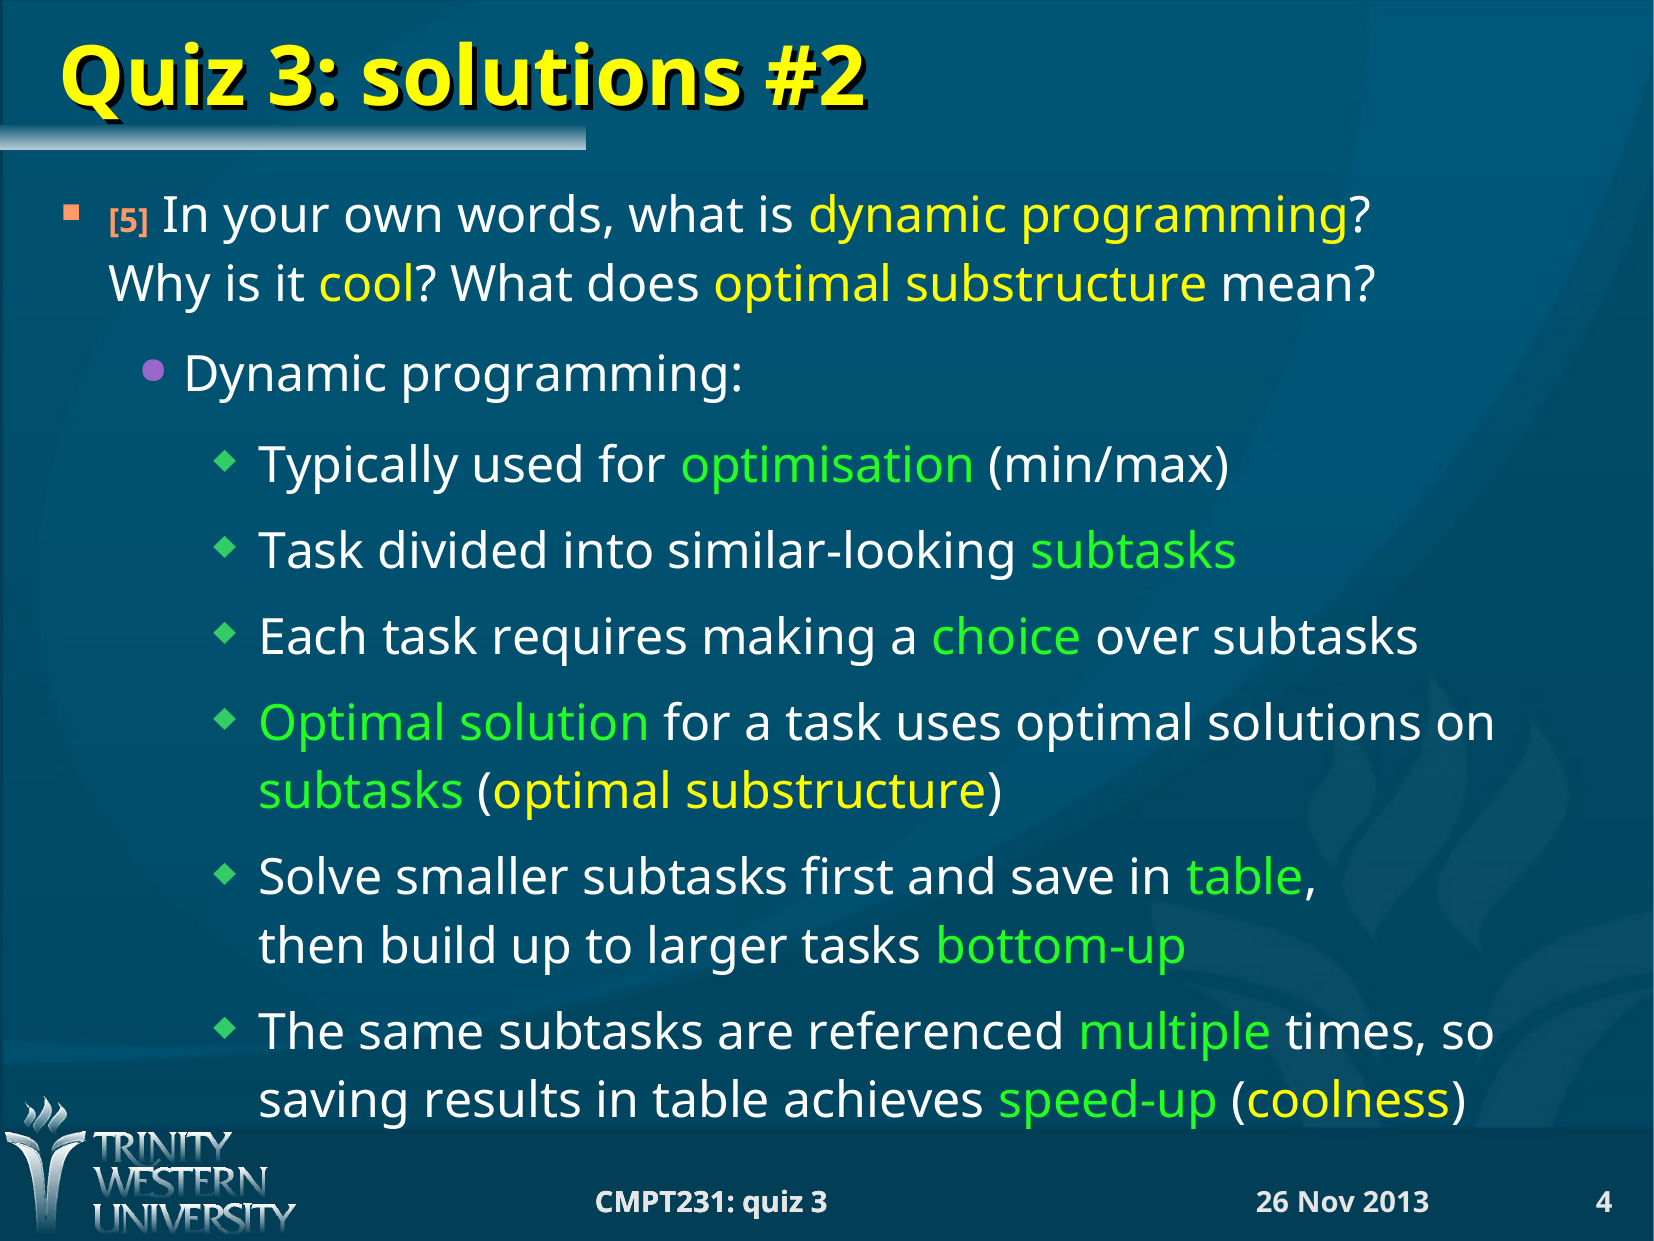

# Quiz 3: solutions #2
[5] In your own words, what is dynamic programming?
Why is it cool? What does optimal substructure mean?
Dynamic programming:
Typically used for optimisation (min/max)
Task divided into similar-looking subtasks
Each task requires making a choice over subtasks
Optimal solution for a task uses optimal solutions on subtasks (optimal substructure)
Solve smaller subtasks first and save in table,
then build up to larger tasks bottom-up
The same subtasks are referenced multiple times, so saving results in table achieves speed-up (coolness)
CMPT231: quiz 3
26 Nov 2013
4